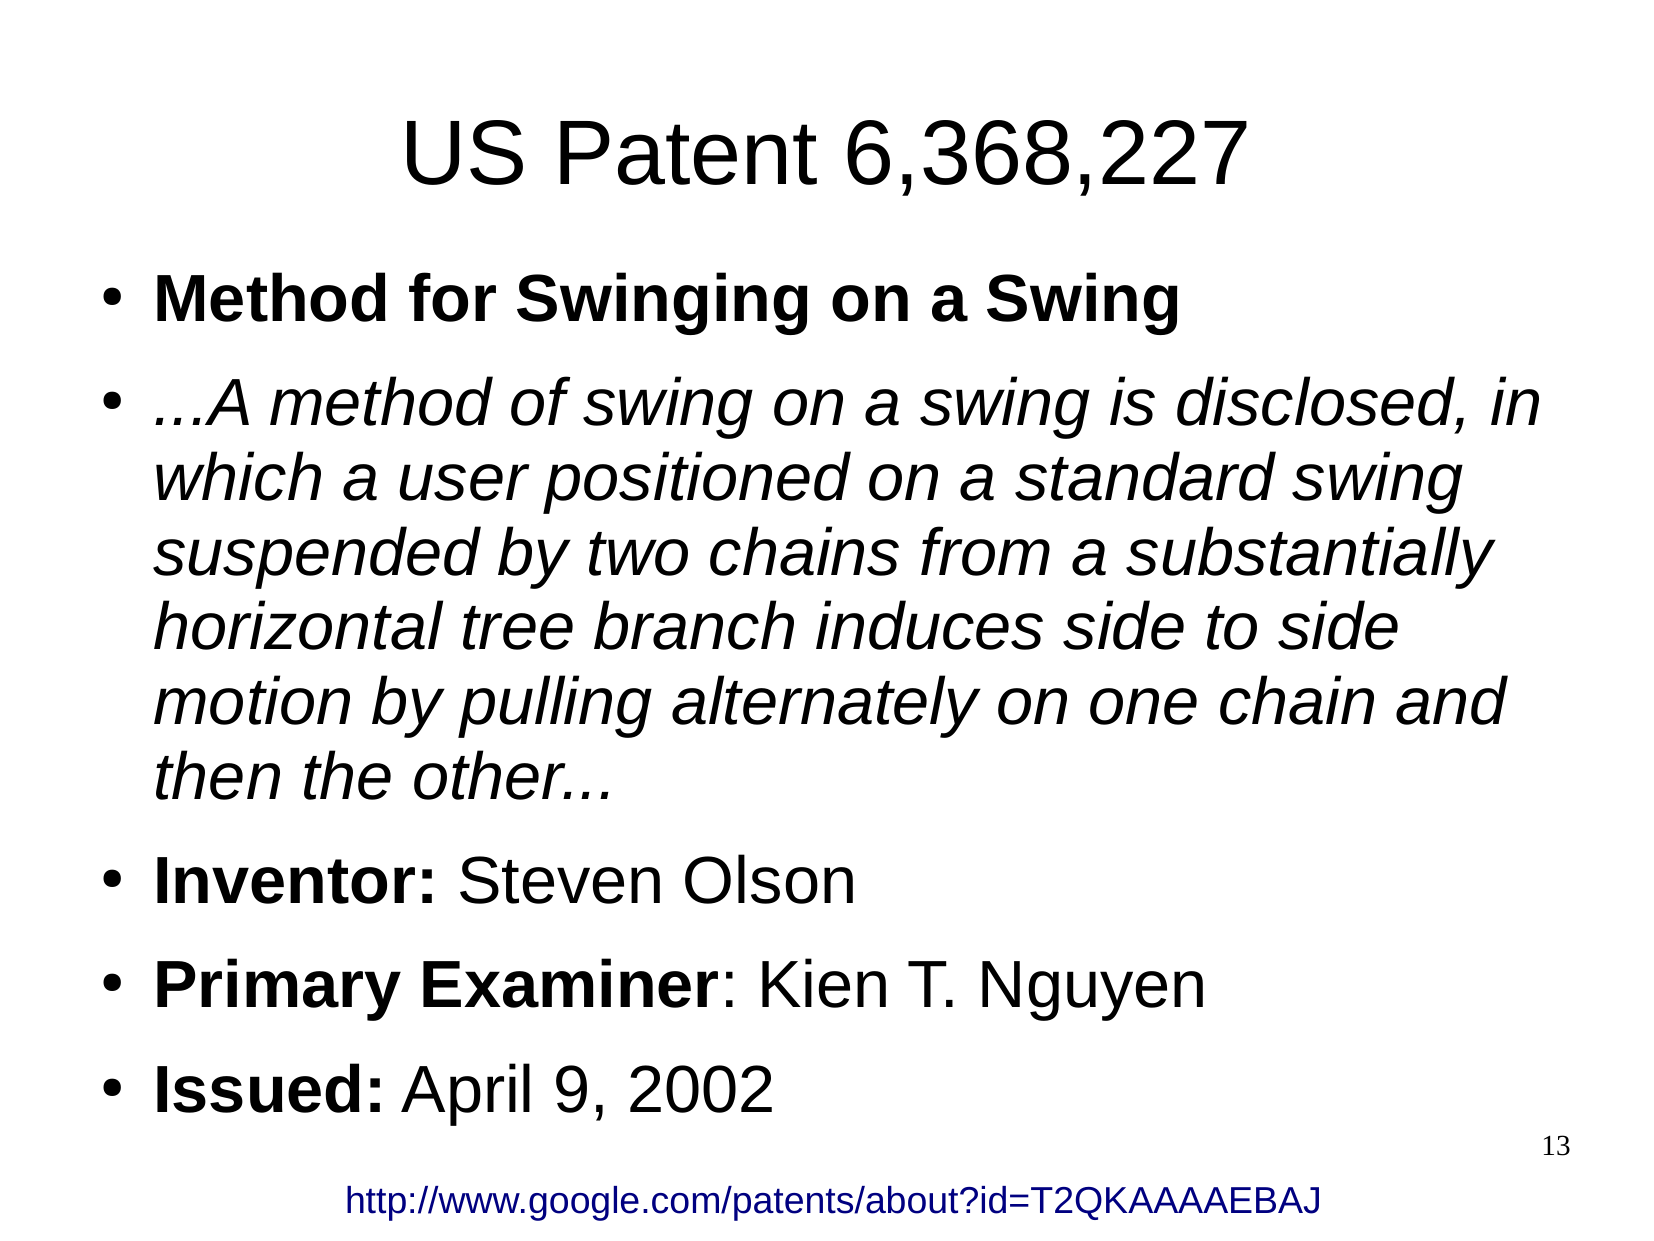

# US Patent 6,368,227
Method for Swinging on a Swing
...A method of swing on a swing is disclosed, in which a user positioned on a standard swing suspended by two chains from a substantially horizontal tree branch induces side to side motion by pulling alternately on one chain and then the other...
Inventor: Steven Olson
Primary Examiner: Kien T. Nguyen
Issued: April 9, 2002
13
http://www.google.com/patents/about?id=T2QKAAAAEBAJ